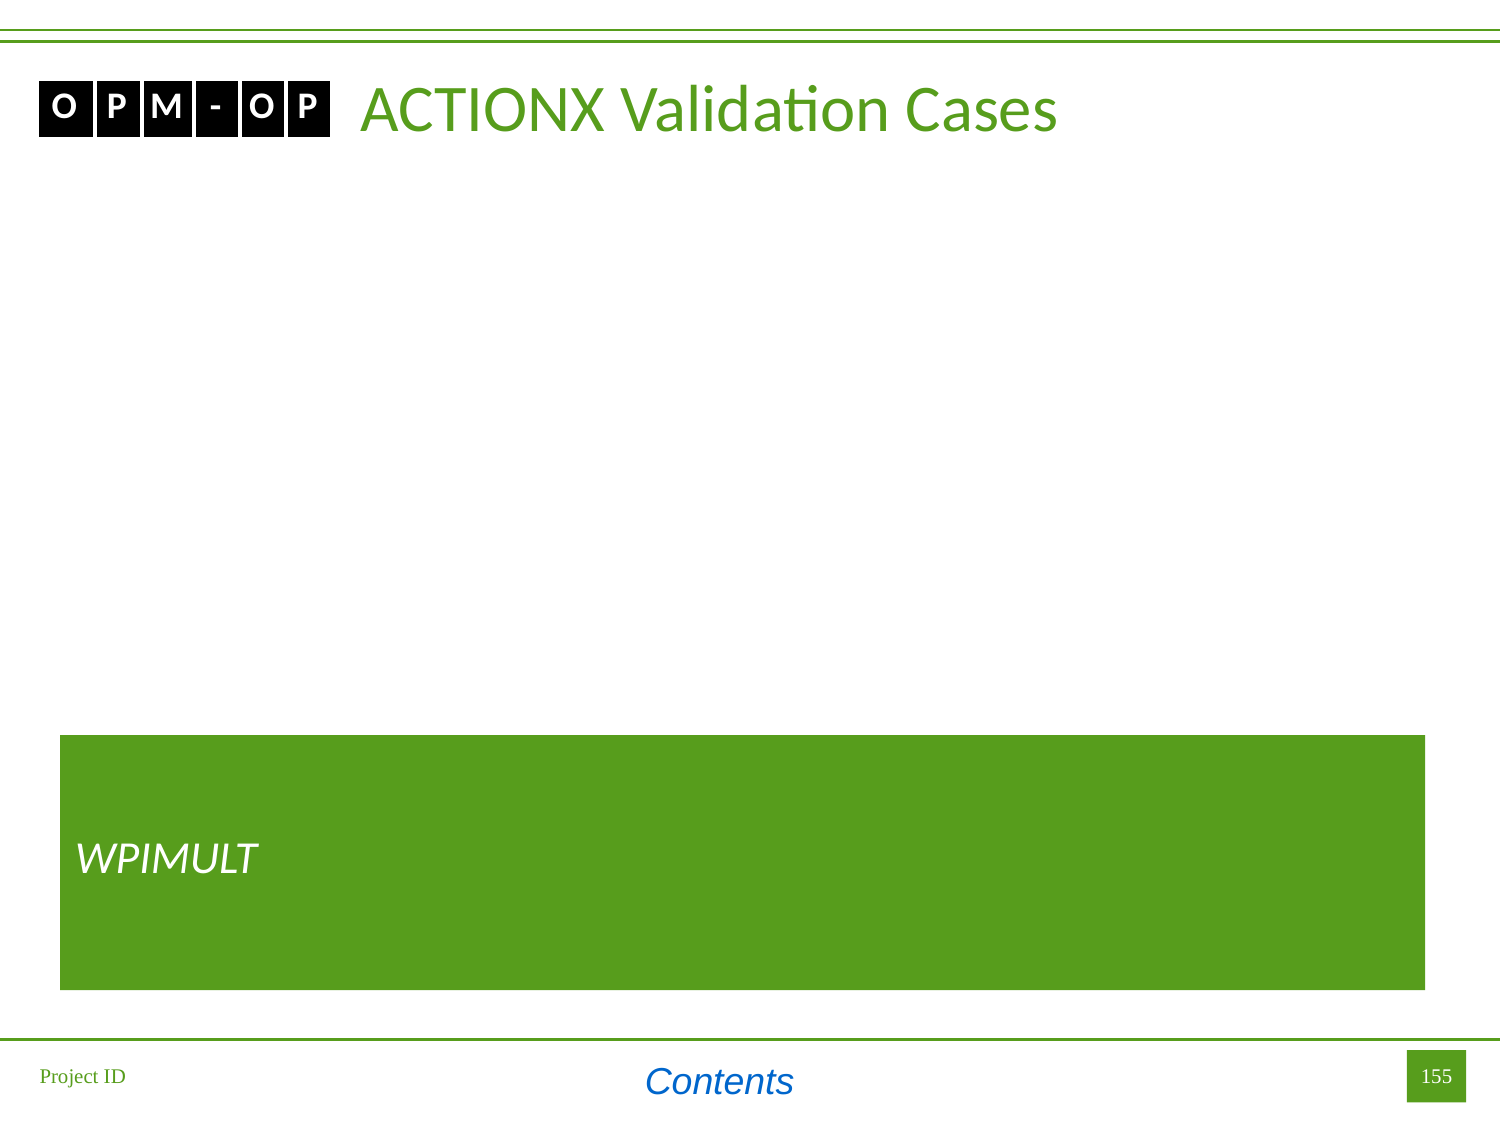

# ACTIONX Validation Cases
WPIMULT
Project ID
155